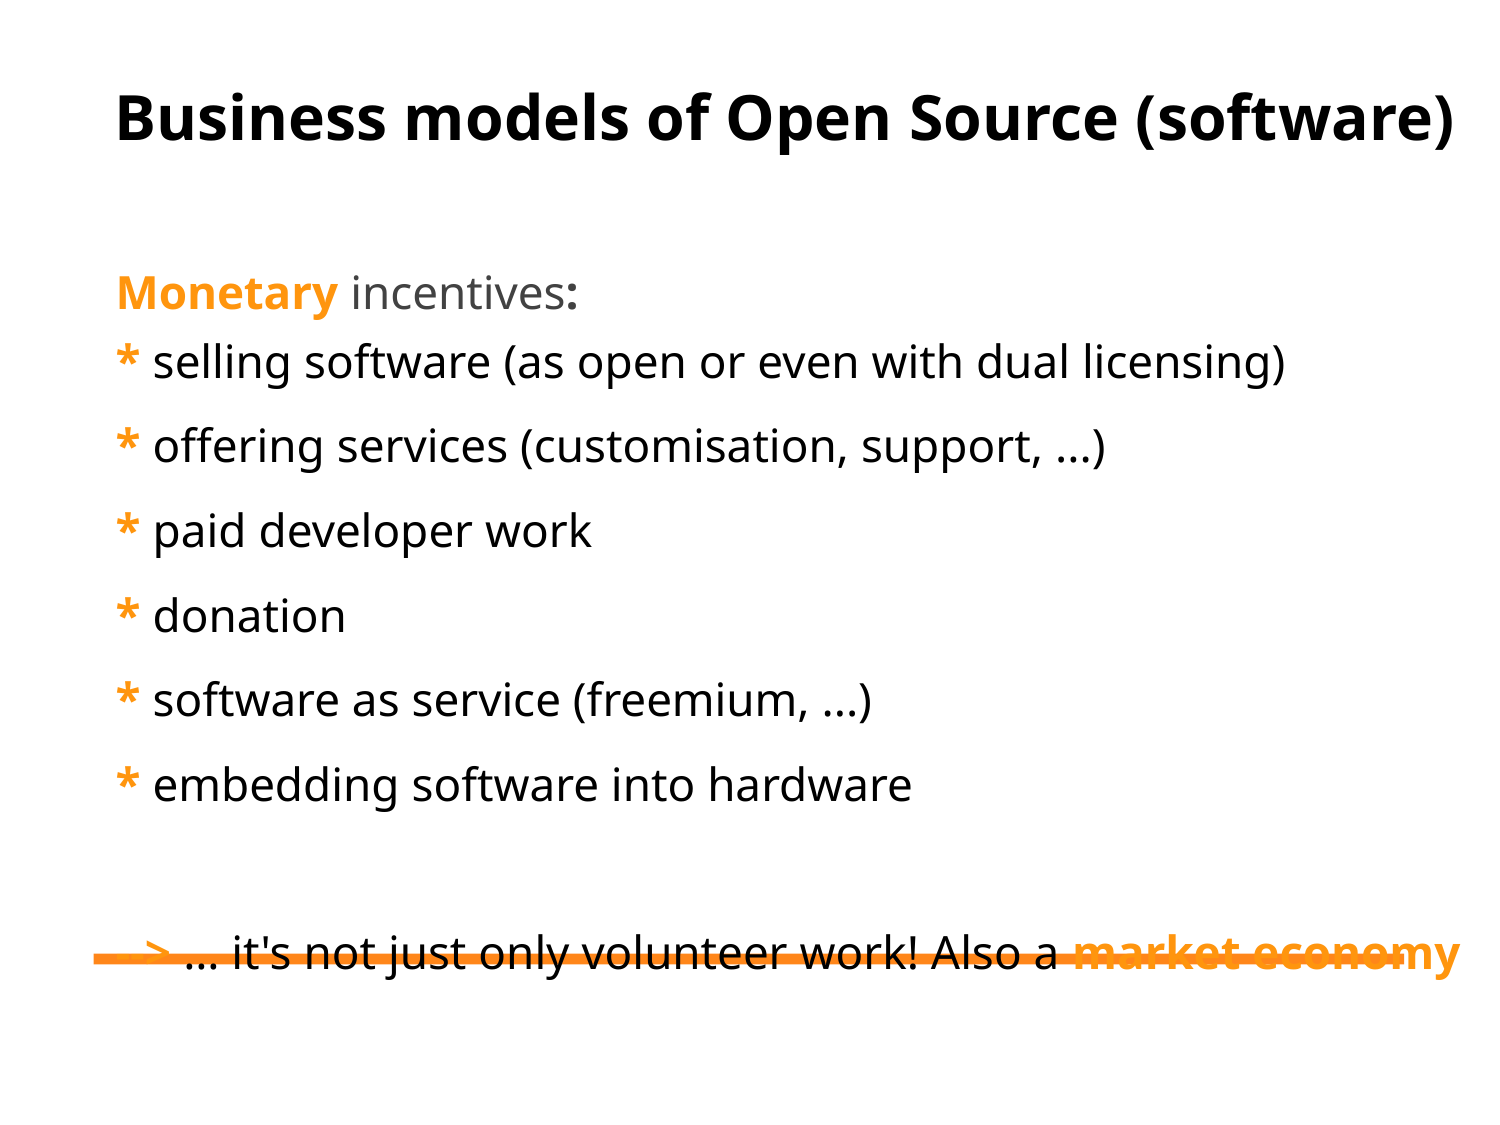

# Business models of Open Source (software)
Monetary incentives:
* selling software (as open or even with dual licensing)
* offering services (customisation, support, ...)
* paid developer work
* donation
* software as service (freemium, ...)
* embedding software into hardware
--> … it's not just only volunteer work! Also a market economy